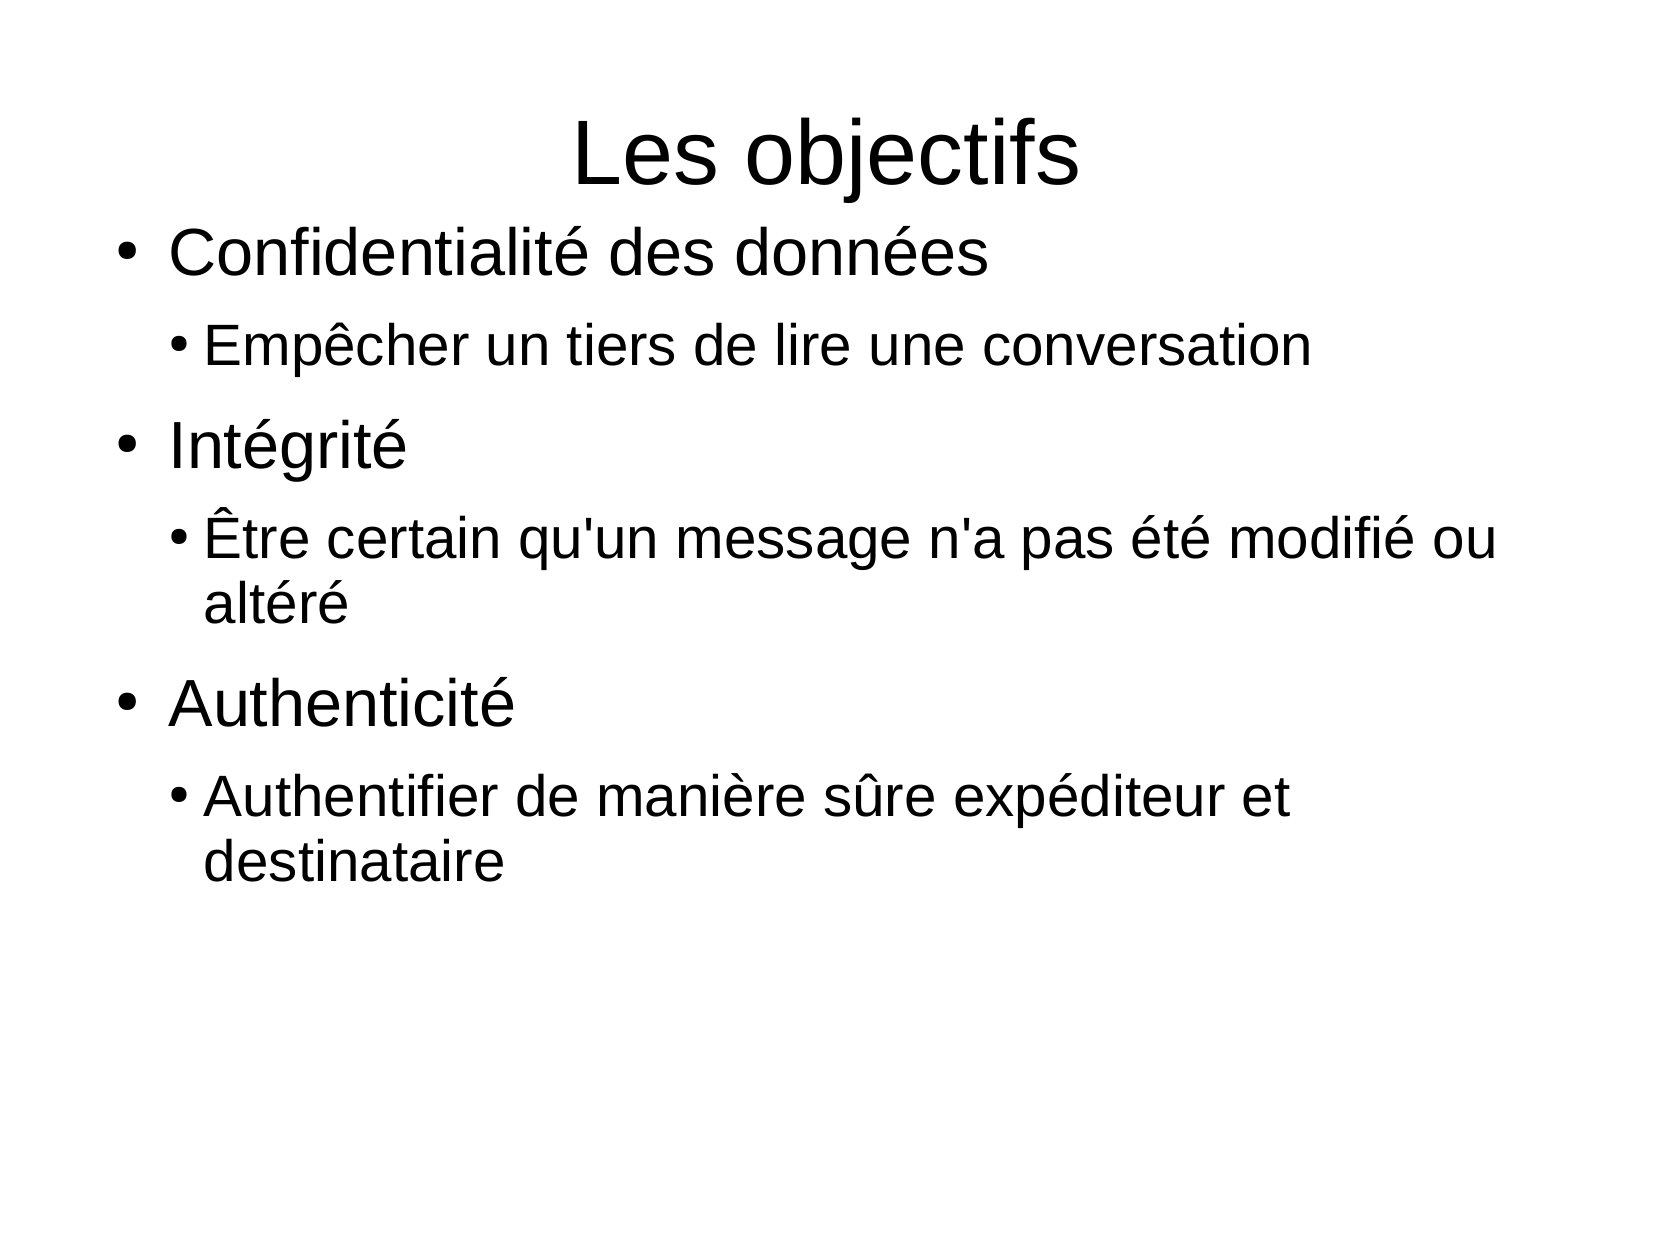

# Les objectifs
Confidentialité des données
Empêcher un tiers de lire une conversation
Intégrité
Être certain qu'un message n'a pas été modifié ou altéré
Authenticité
Authentifier de manière sûre expéditeur et destinataire